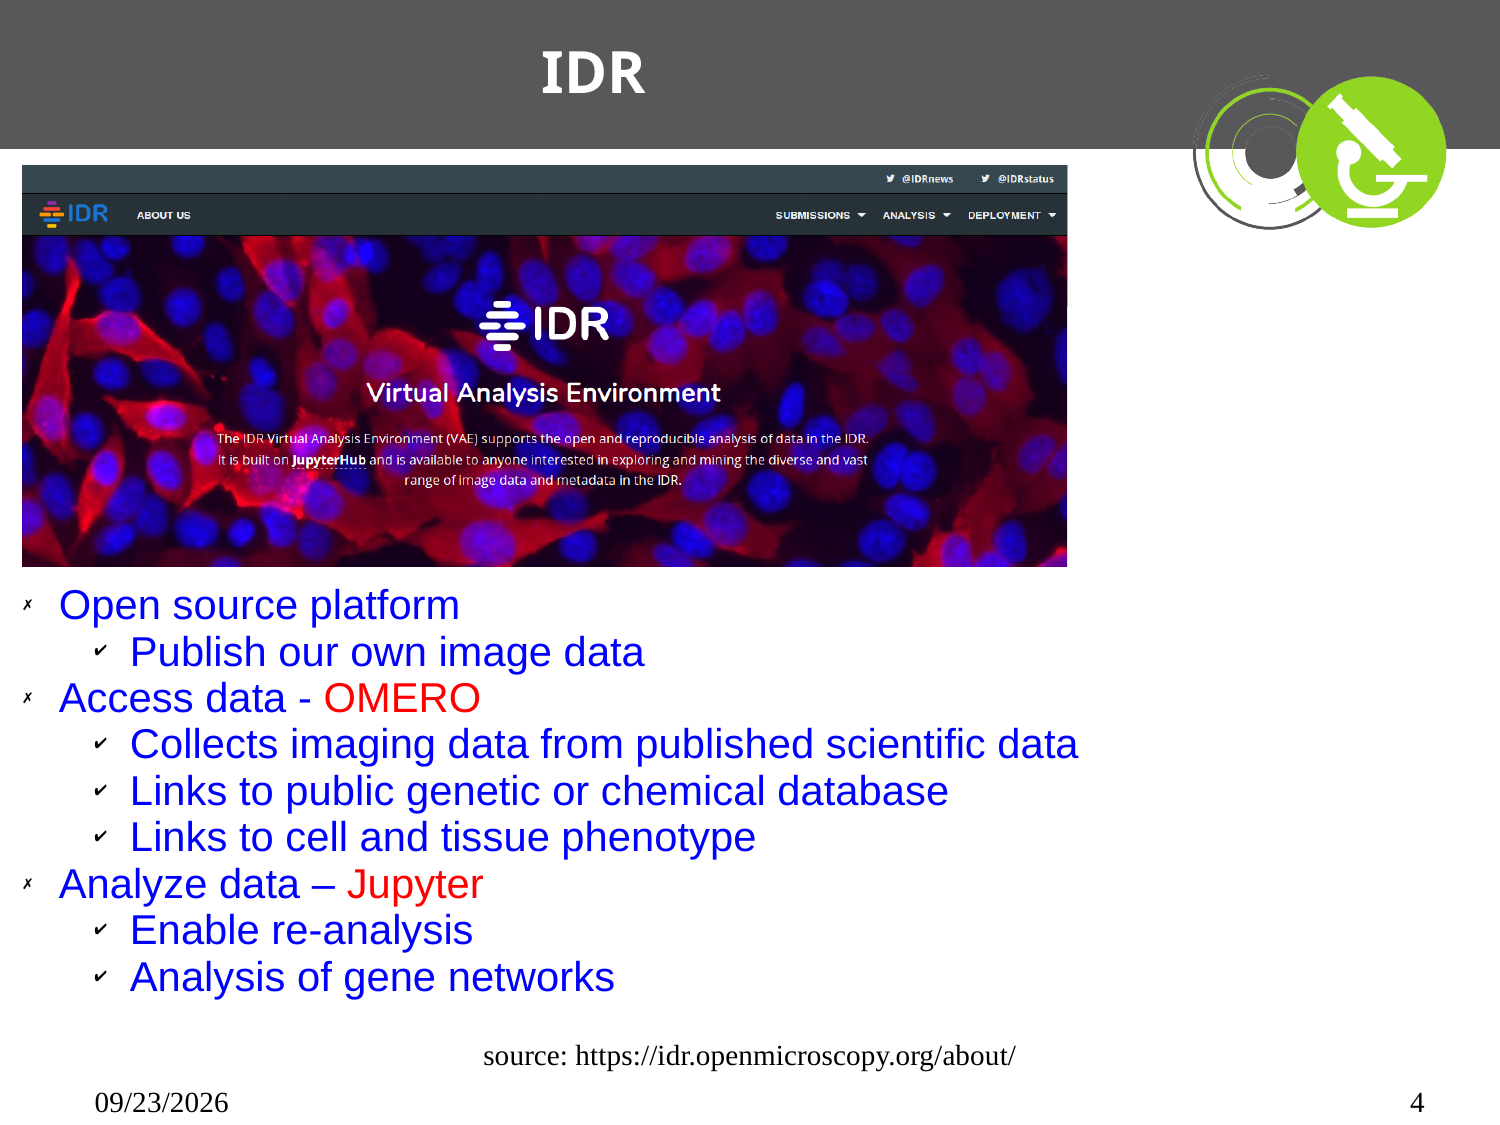

# IDR
Open source platform
Publish our own image data
Access data - OMERO
Collects imaging data from published scientific data
Links to public genetic or chemical database
Links to cell and tissue phenotype
Analyze data – Jupyter
Enable re-analysis
Analysis of gene networks
source: https://idr.openmicroscopy.org/about/
4